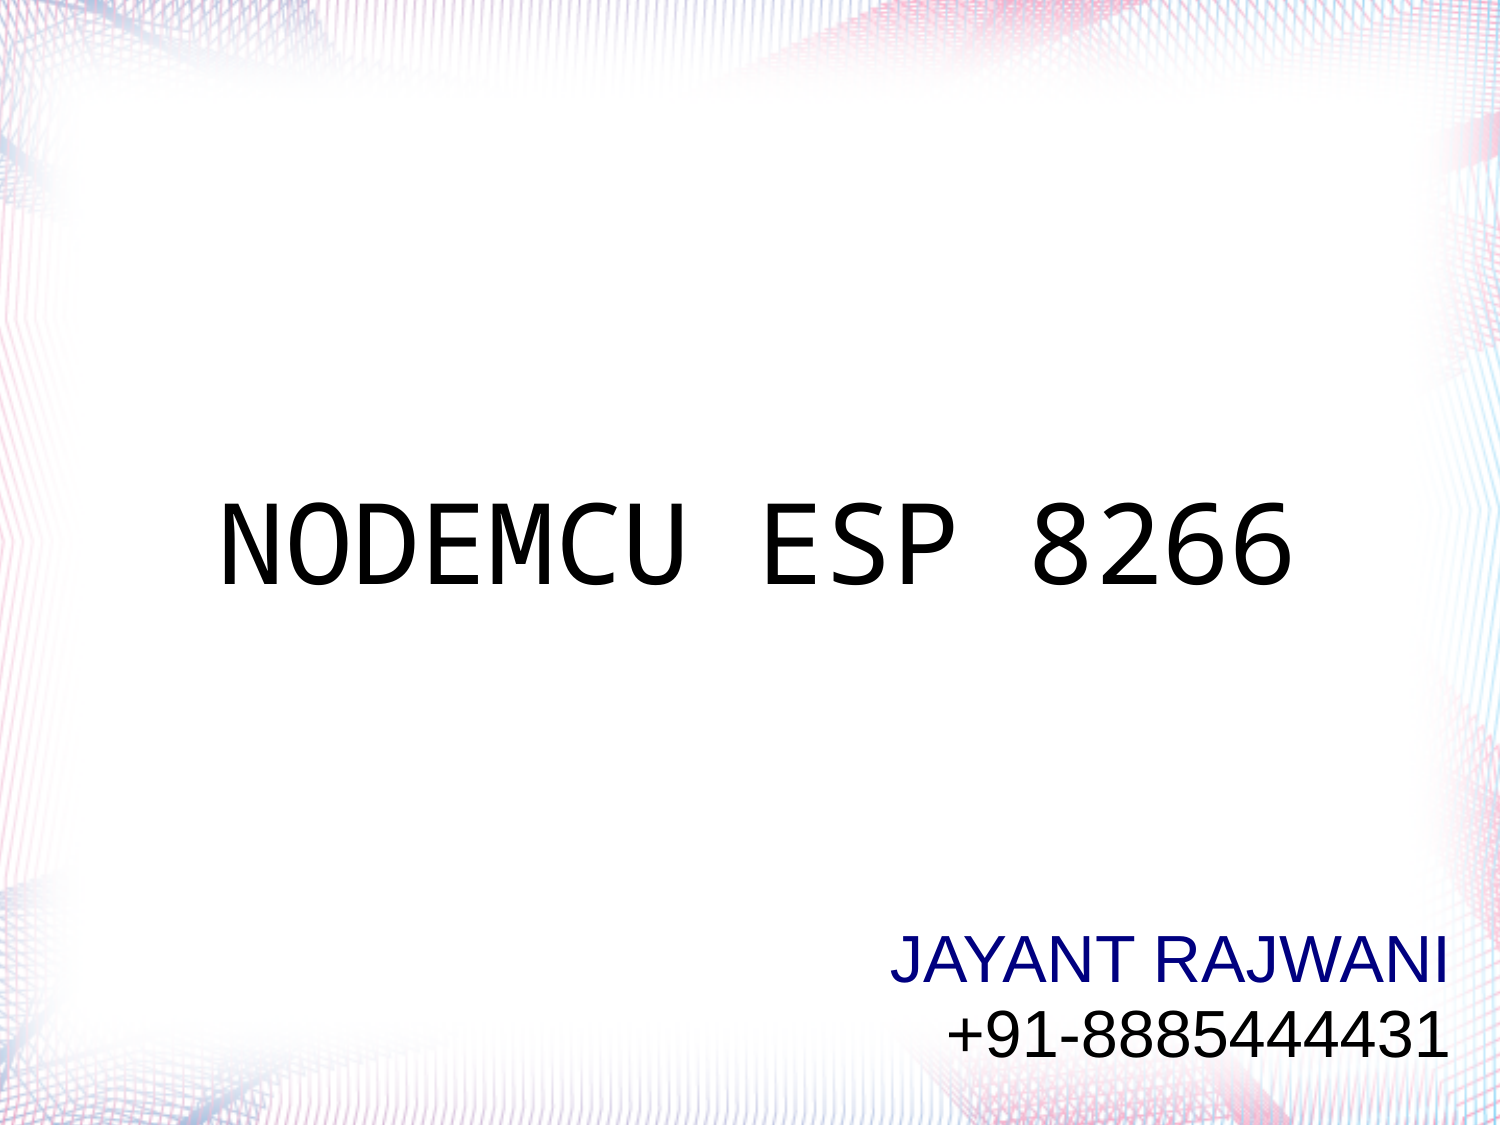

# NODEMCU ESP 8266
JAYANT RAJWANI
+91-8885444431